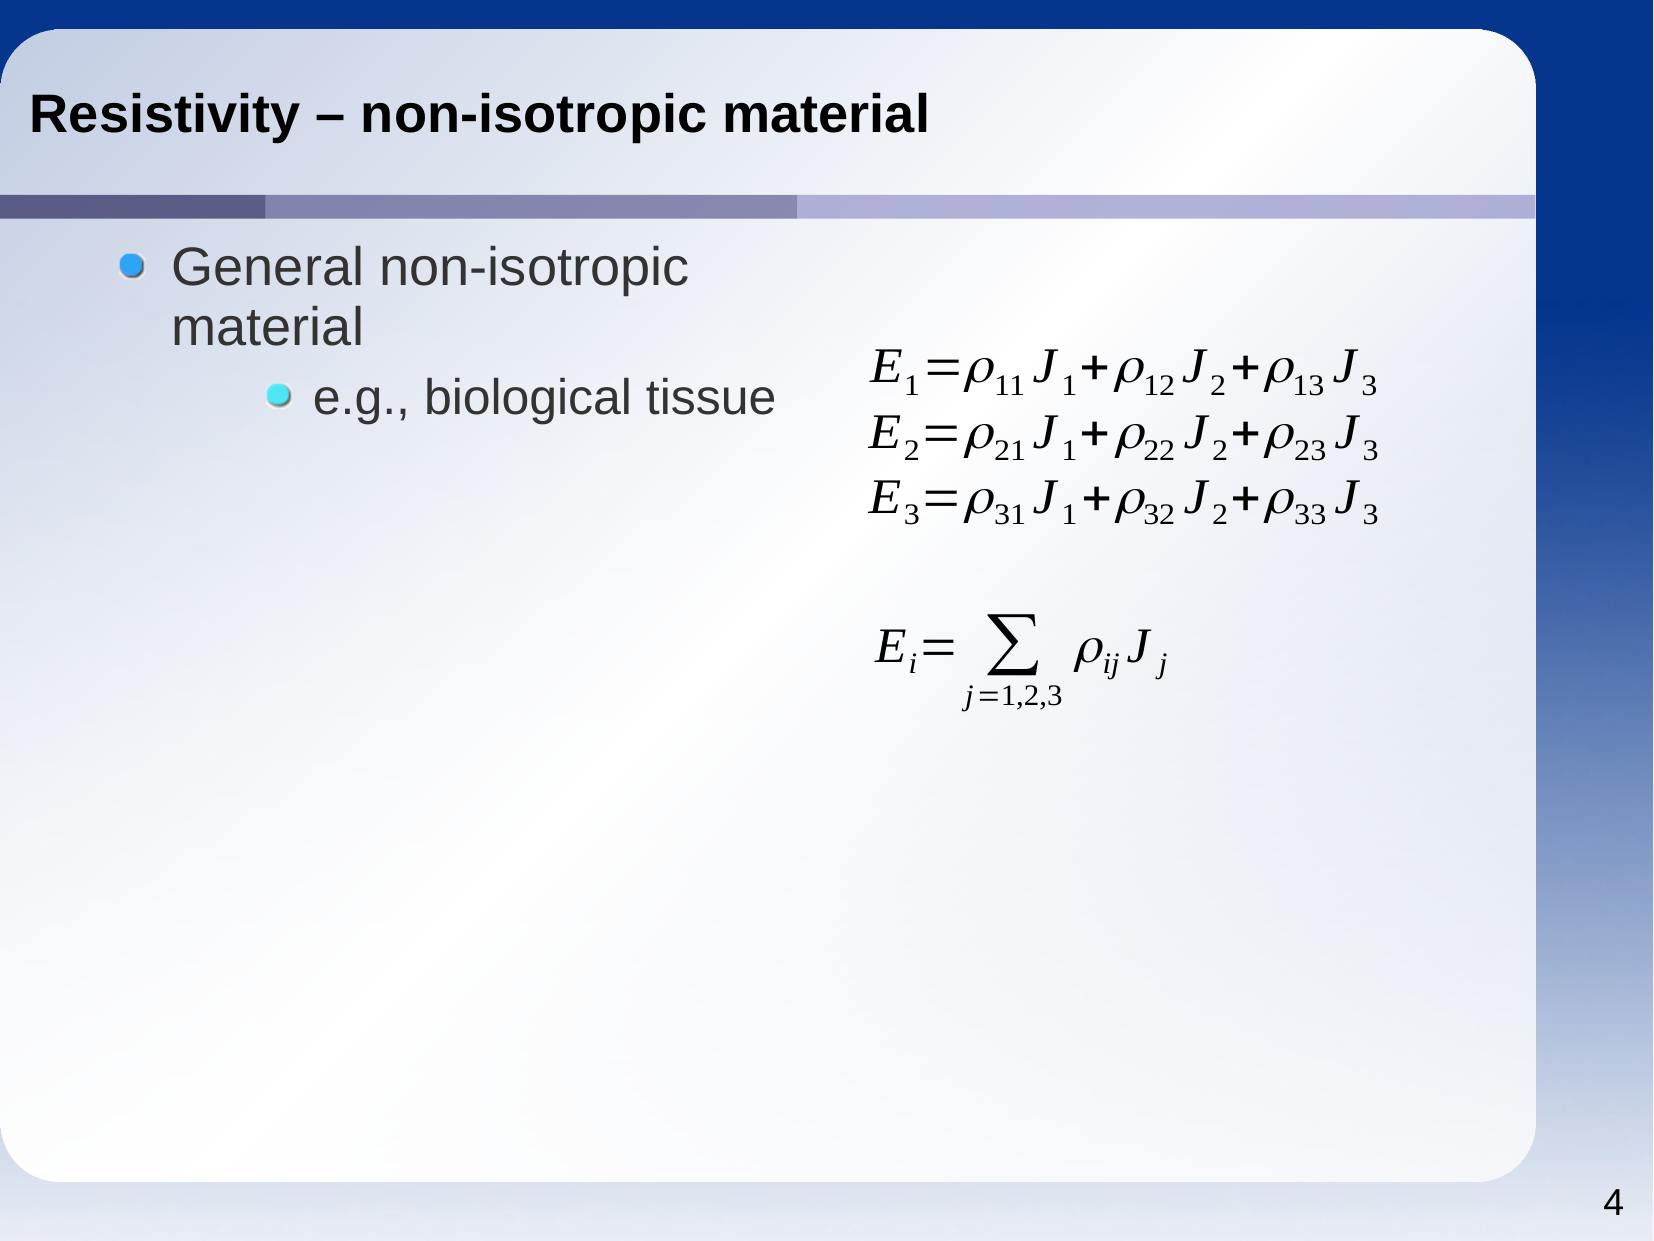

# Resistivity – non-isotropic material
General non-isotropic material
e.g., biological tissue
4